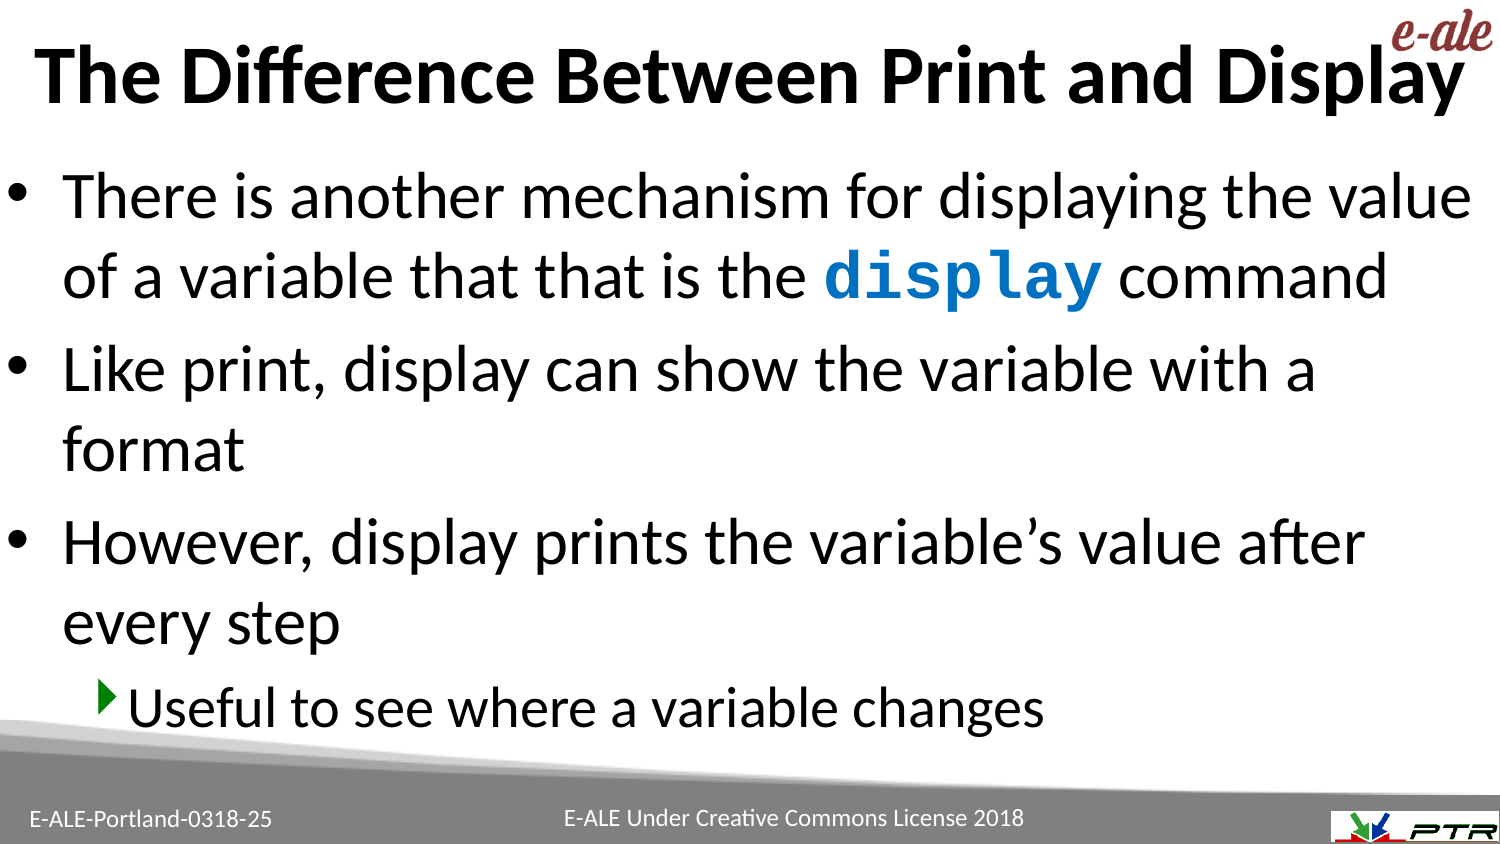

# The Difference Between Print and Display
There is another mechanism for displaying the value of a variable that that is the display command
Like print, display can show the variable with a format
However, display prints the variable’s value after every step
Useful to see where a variable changes
E-ALE-Portland-0318-